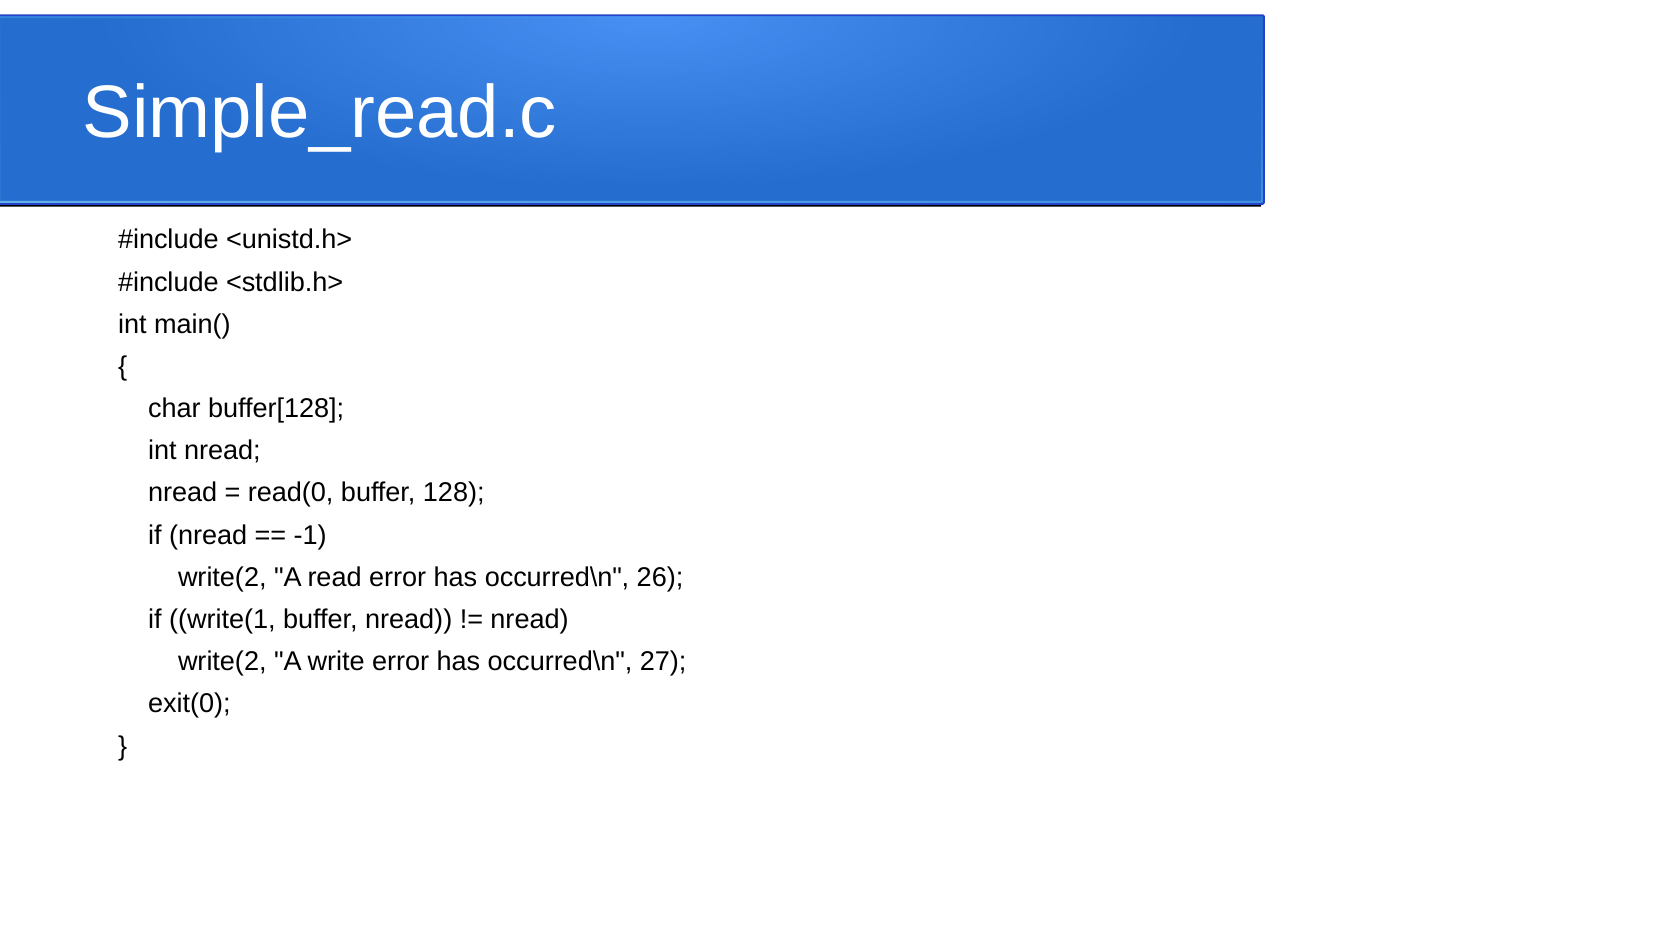

# Simple_read.c
#include <unistd.h>
#include <stdlib.h>
int main()
{
 char buffer[128];
 int nread;
 nread = read(0, buffer, 128);
 if (nread == -1)
 write(2, "A read error has occurred\n", 26);
 if ((write(1, buffer, nread)) != nread)
 write(2, "A write error has occurred\n", 27);
 exit(0);
}